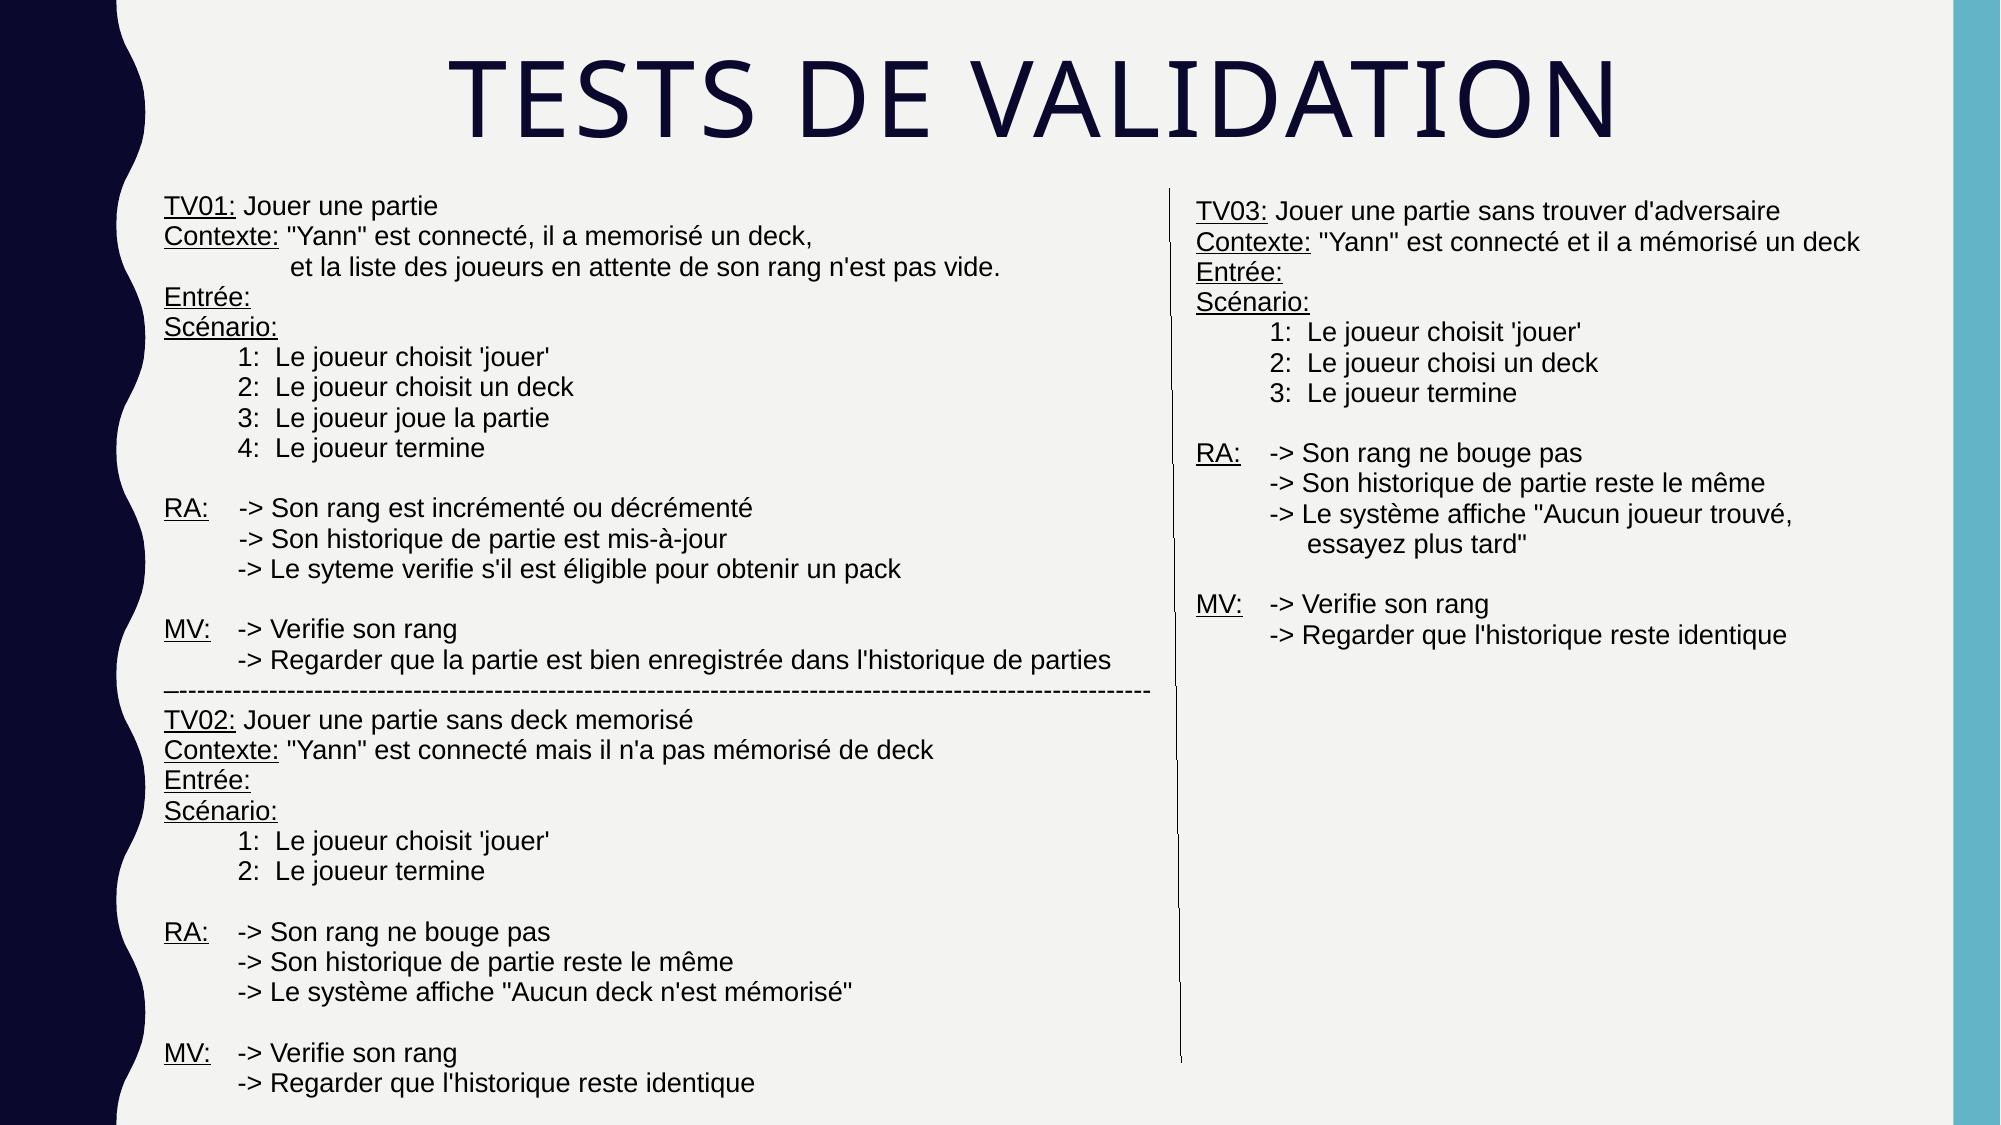

# Tests de validation
TV01: Jouer une partie
Contexte: "Yann" est connecté, il a memorisé un deck,
	 et la liste des joueurs en attente de son rang n'est pas vide.
Entrée:
Scénario:
	1: Le joueur choisit 'jouer'
	2: Le joueur choisit un deck
	3: Le joueur joue la partie
	4: Le joueur termine
RA: -> Son rang est incrémenté ou décrémenté
 -> Son historique de partie est mis-à-jour
 	-> Le syteme verifie s'il est éligible pour obtenir un pack
MV: 	-> Verifie son rang
 	-> Regarder que la partie est bien enregistrée dans l'historique de parties
–------------------------------------------------------------------------------------------------------------
TV02: Jouer une partie sans deck memorisé
Contexte: "Yann" est connecté mais il n'a pas mémorisé de deck
Entrée:
Scénario:
	1: Le joueur choisit 'jouer'
	2: Le joueur termine
RA: 	-> Son rang ne bouge pas
 	-> Son historique de partie reste le même
 	-> Le système affiche "Aucun deck n'est mémorisé"
MV: 	-> Verifie son rang
 	-> Regarder que l'historique reste identique
TV03: Jouer une partie sans trouver d'adversaire
Contexte: "Yann" est connecté et il a mémorisé un deck
Entrée:
Scénario:
	1: Le joueur choisit 'jouer'
	2: Le joueur choisi un deck
	3: Le joueur termine
RA: 	-> Son rang ne bouge pas
 	-> Son historique de partie reste le même
 	-> Le système affiche "Aucun joueur trouvé, 		 essayez plus tard"
MV: 	-> Verifie son rang
	-> Regarder que l'historique reste identique